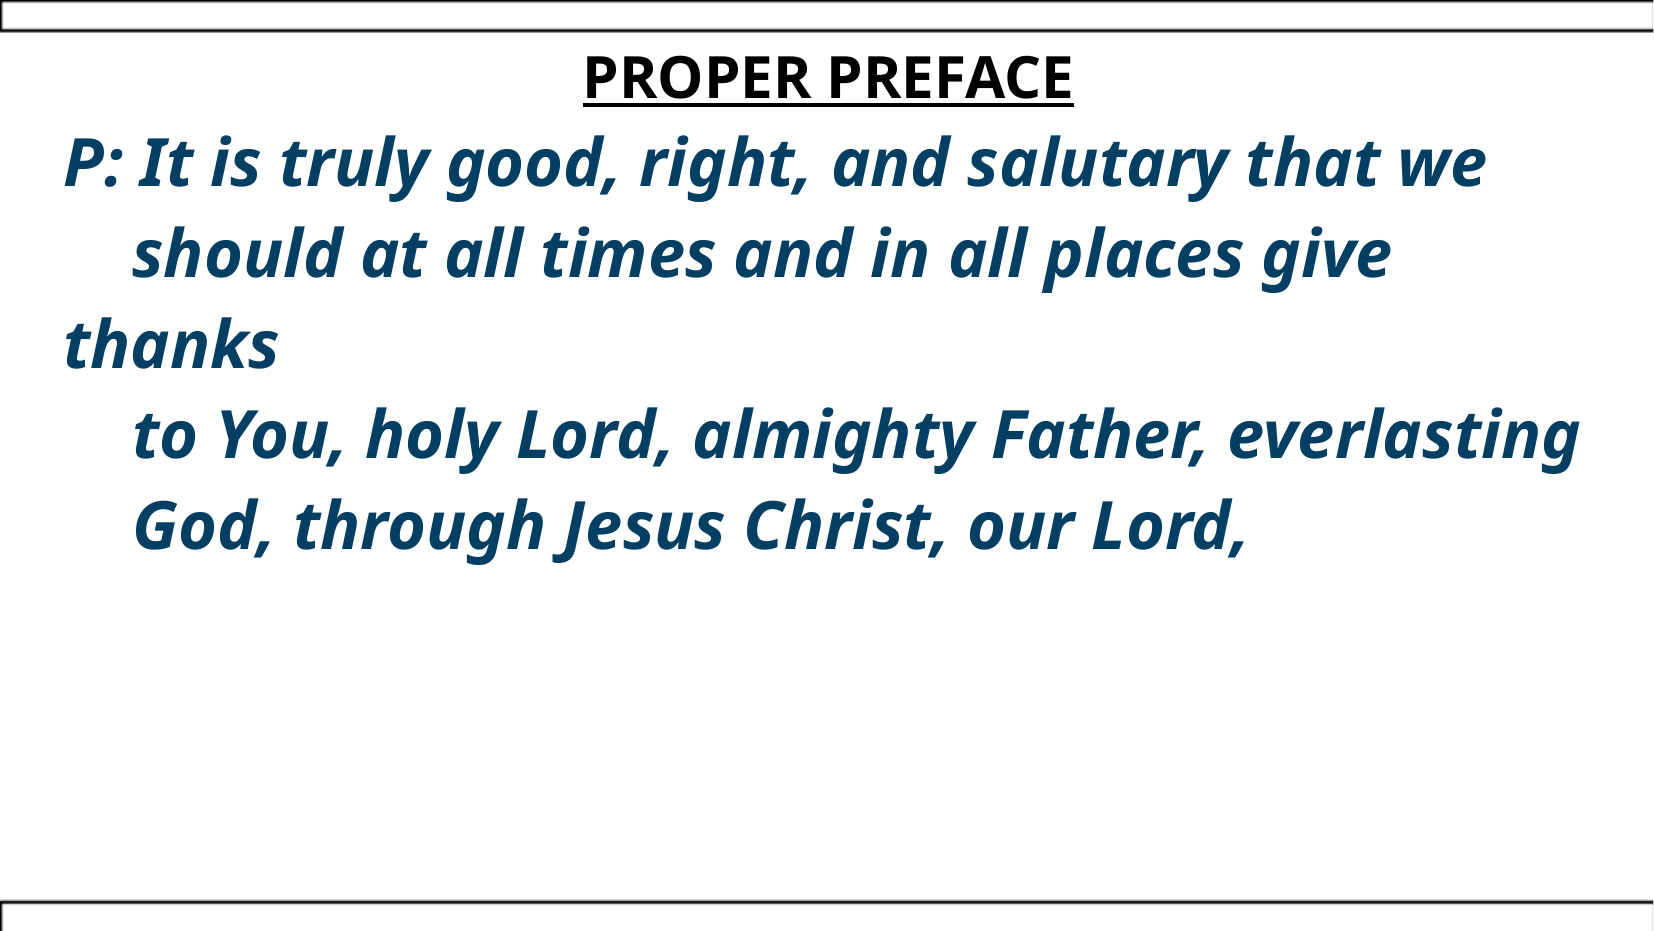

PROPER PREFACE
P: It is truly good, right, and salutary that we
 should at all times and in all places give thanks
 to You, holy Lord, almighty Father, everlasting
 God, through Jesus Christ, our Lord,